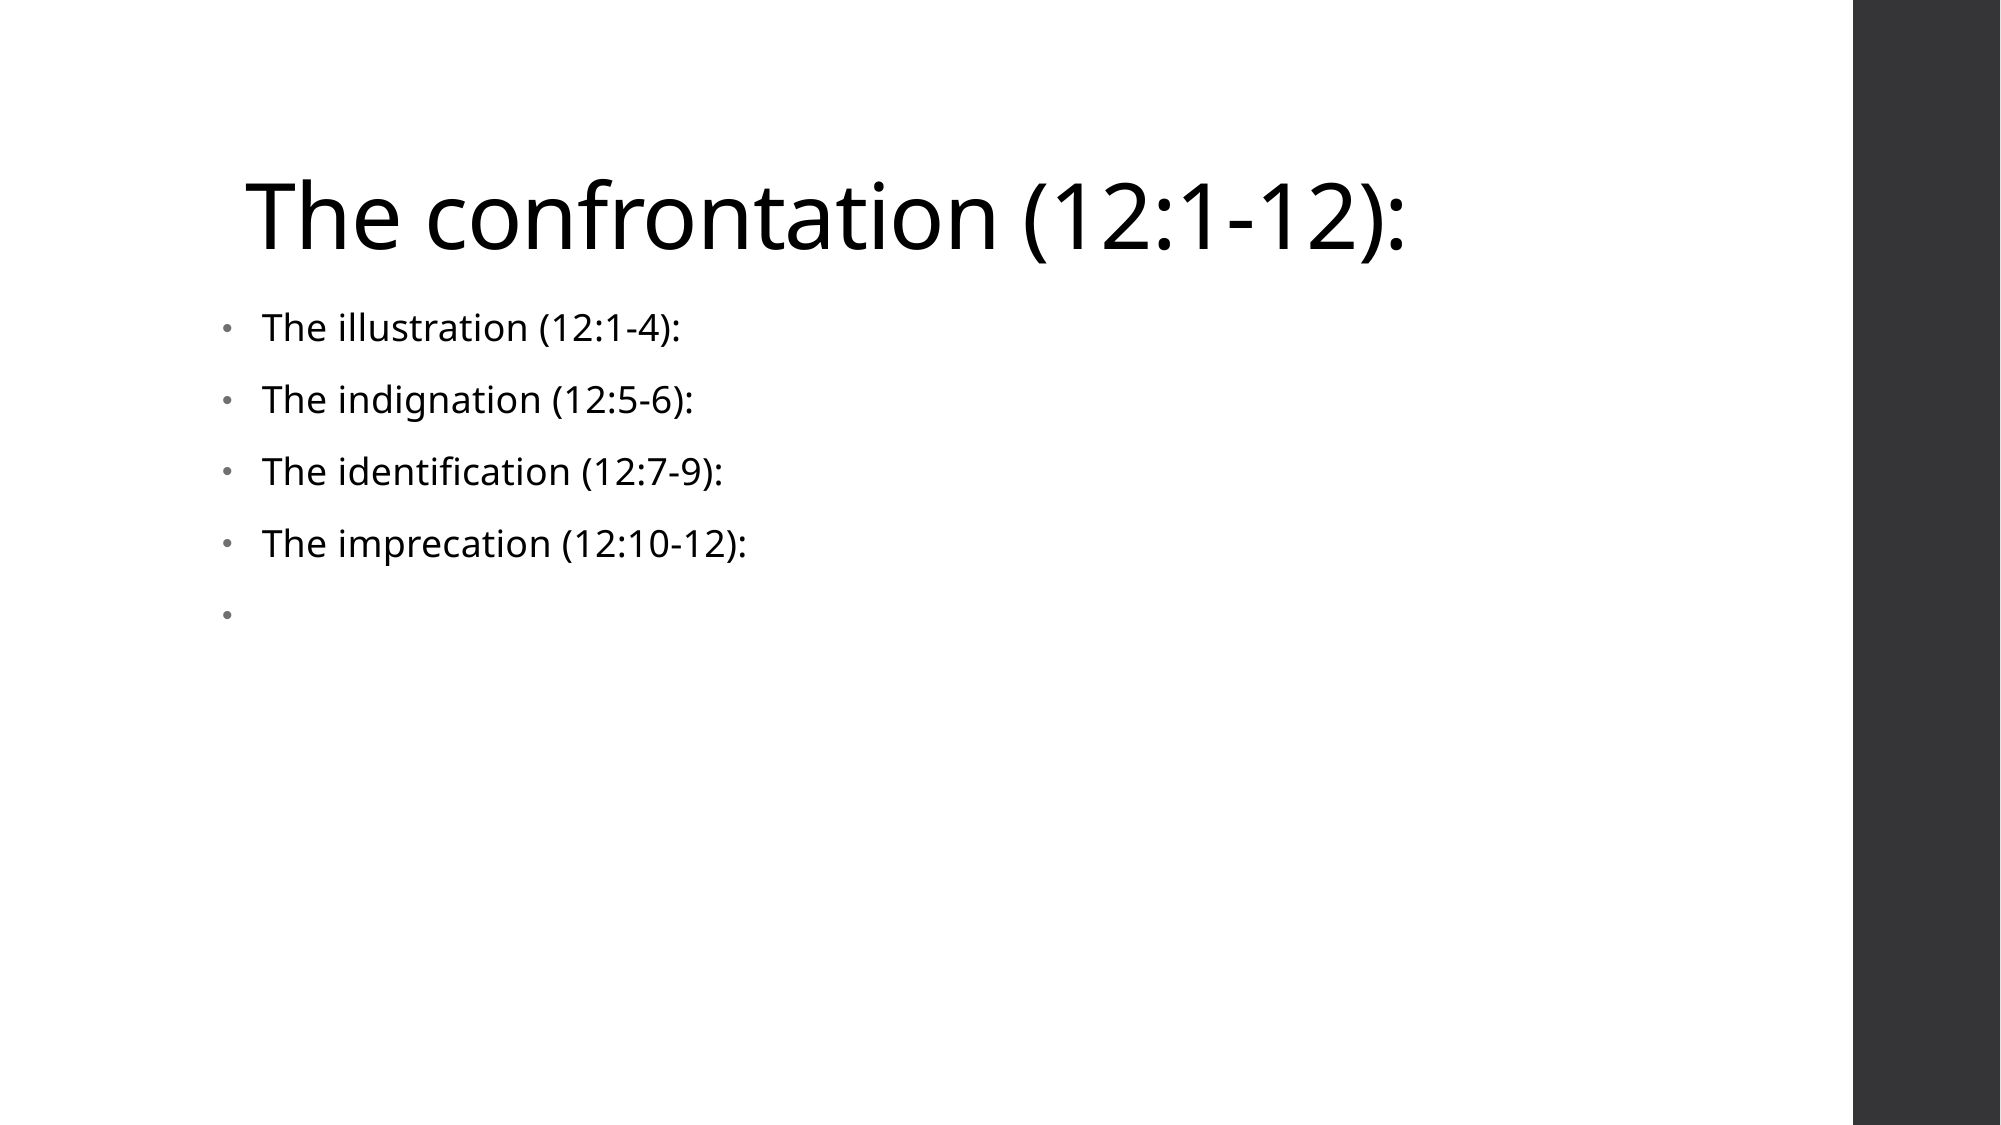

# The confrontation (12:1-12):
 The illustration (12:1-4):
 The indignation (12:5-6):
 The identification (12:7-9):
 The imprecation (12:10-12):